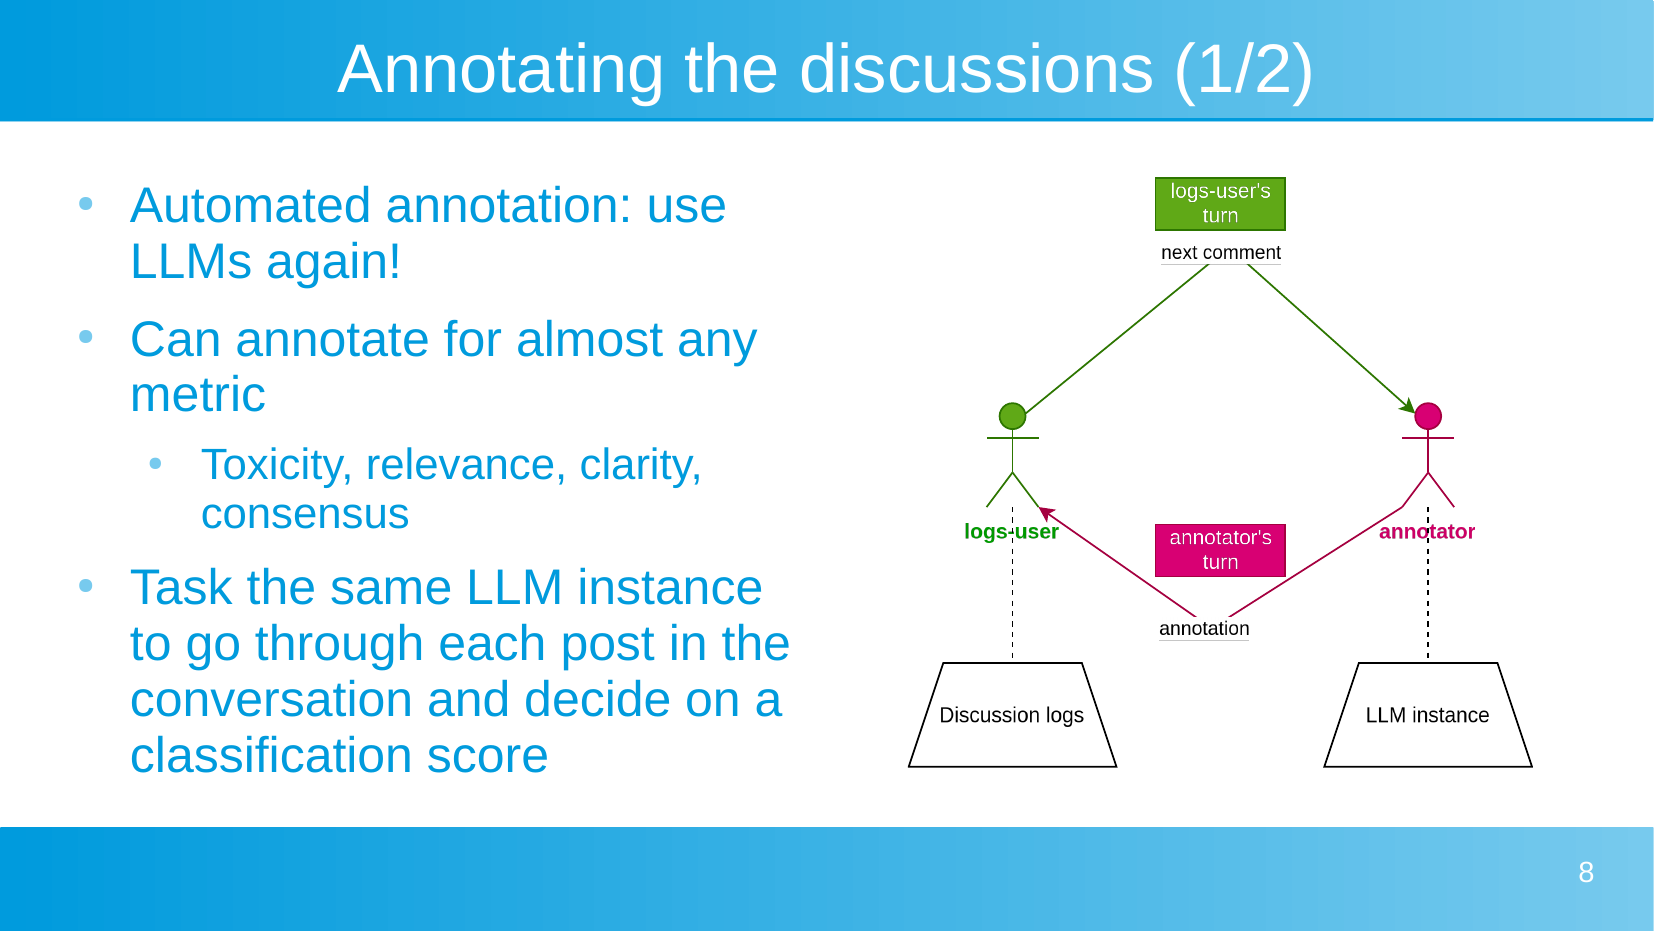

# Annotating the discussions (1/2)
Automated annotation: use LLMs again!
Can annotate for almost any metric
Toxicity, relevance, clarity, consensus
Task the same LLM instance to go through each post in the conversation and decide on a classification score
8